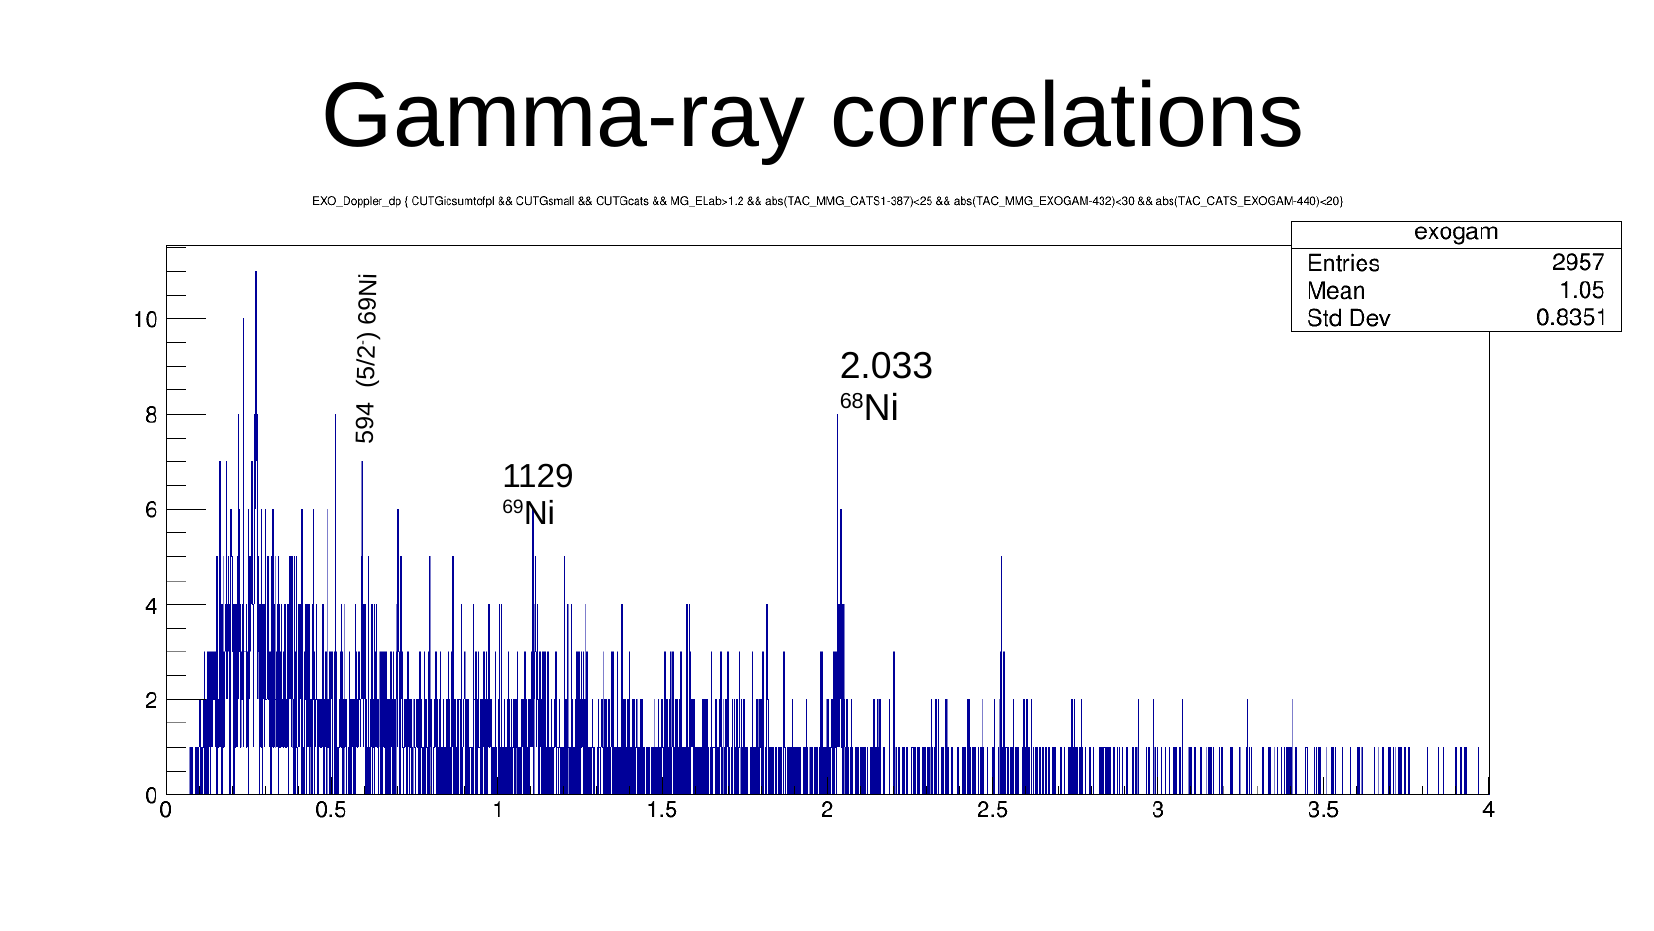

# Gamma-ray correlations
594 (5/2-) 69Ni
2.033 68Ni
1129 69Ni